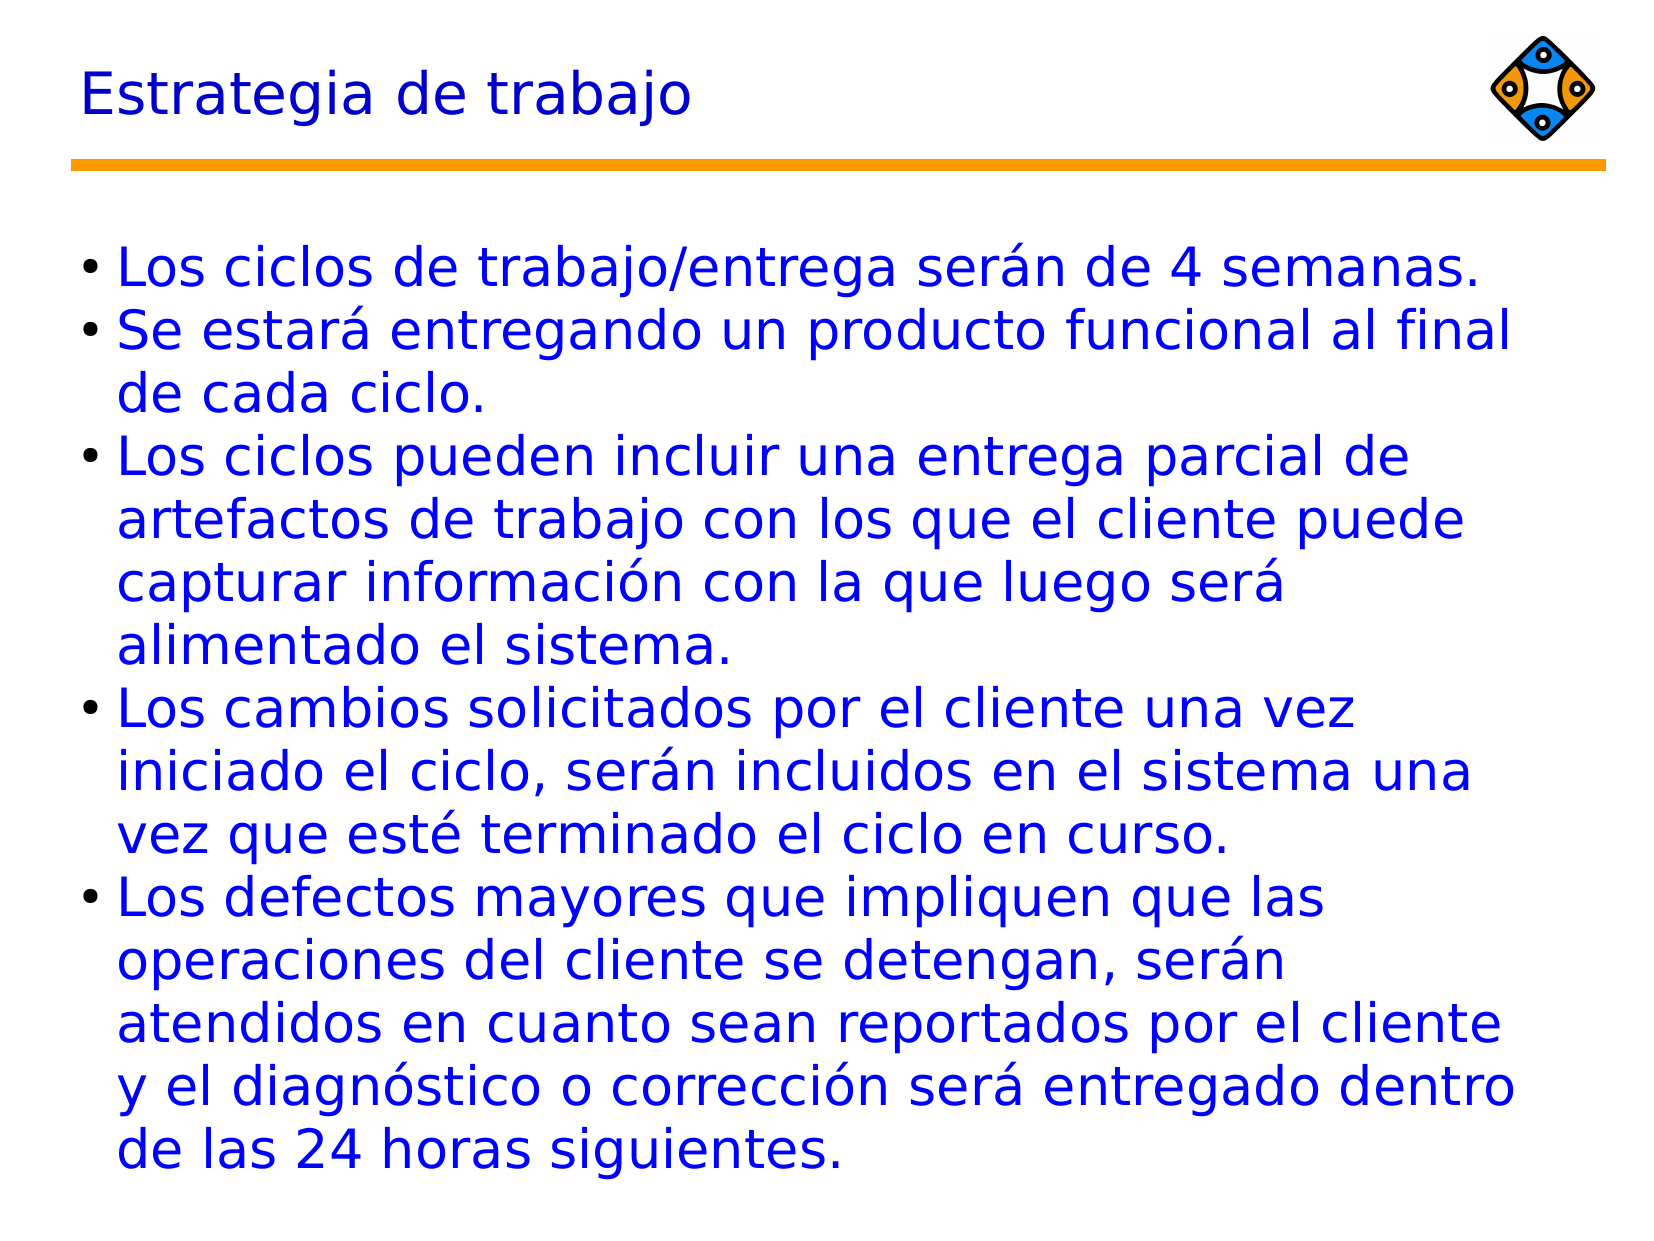

Estrategia de trabajo
Los ciclos de trabajo/entrega serán de 4 semanas.
Se estará entregando un producto funcional al final de cada ciclo.
Los ciclos pueden incluir una entrega parcial de artefactos de trabajo con los que el cliente puede capturar información con la que luego será alimentado el sistema.
Los cambios solicitados por el cliente una vez iniciado el ciclo, serán incluidos en el sistema una vez que esté terminado el ciclo en curso.
Los defectos mayores que impliquen que las operaciones del cliente se detengan, serán atendidos en cuanto sean reportados por el cliente y el diagnóstico o corrección será entregado dentro de las 24 horas siguientes.